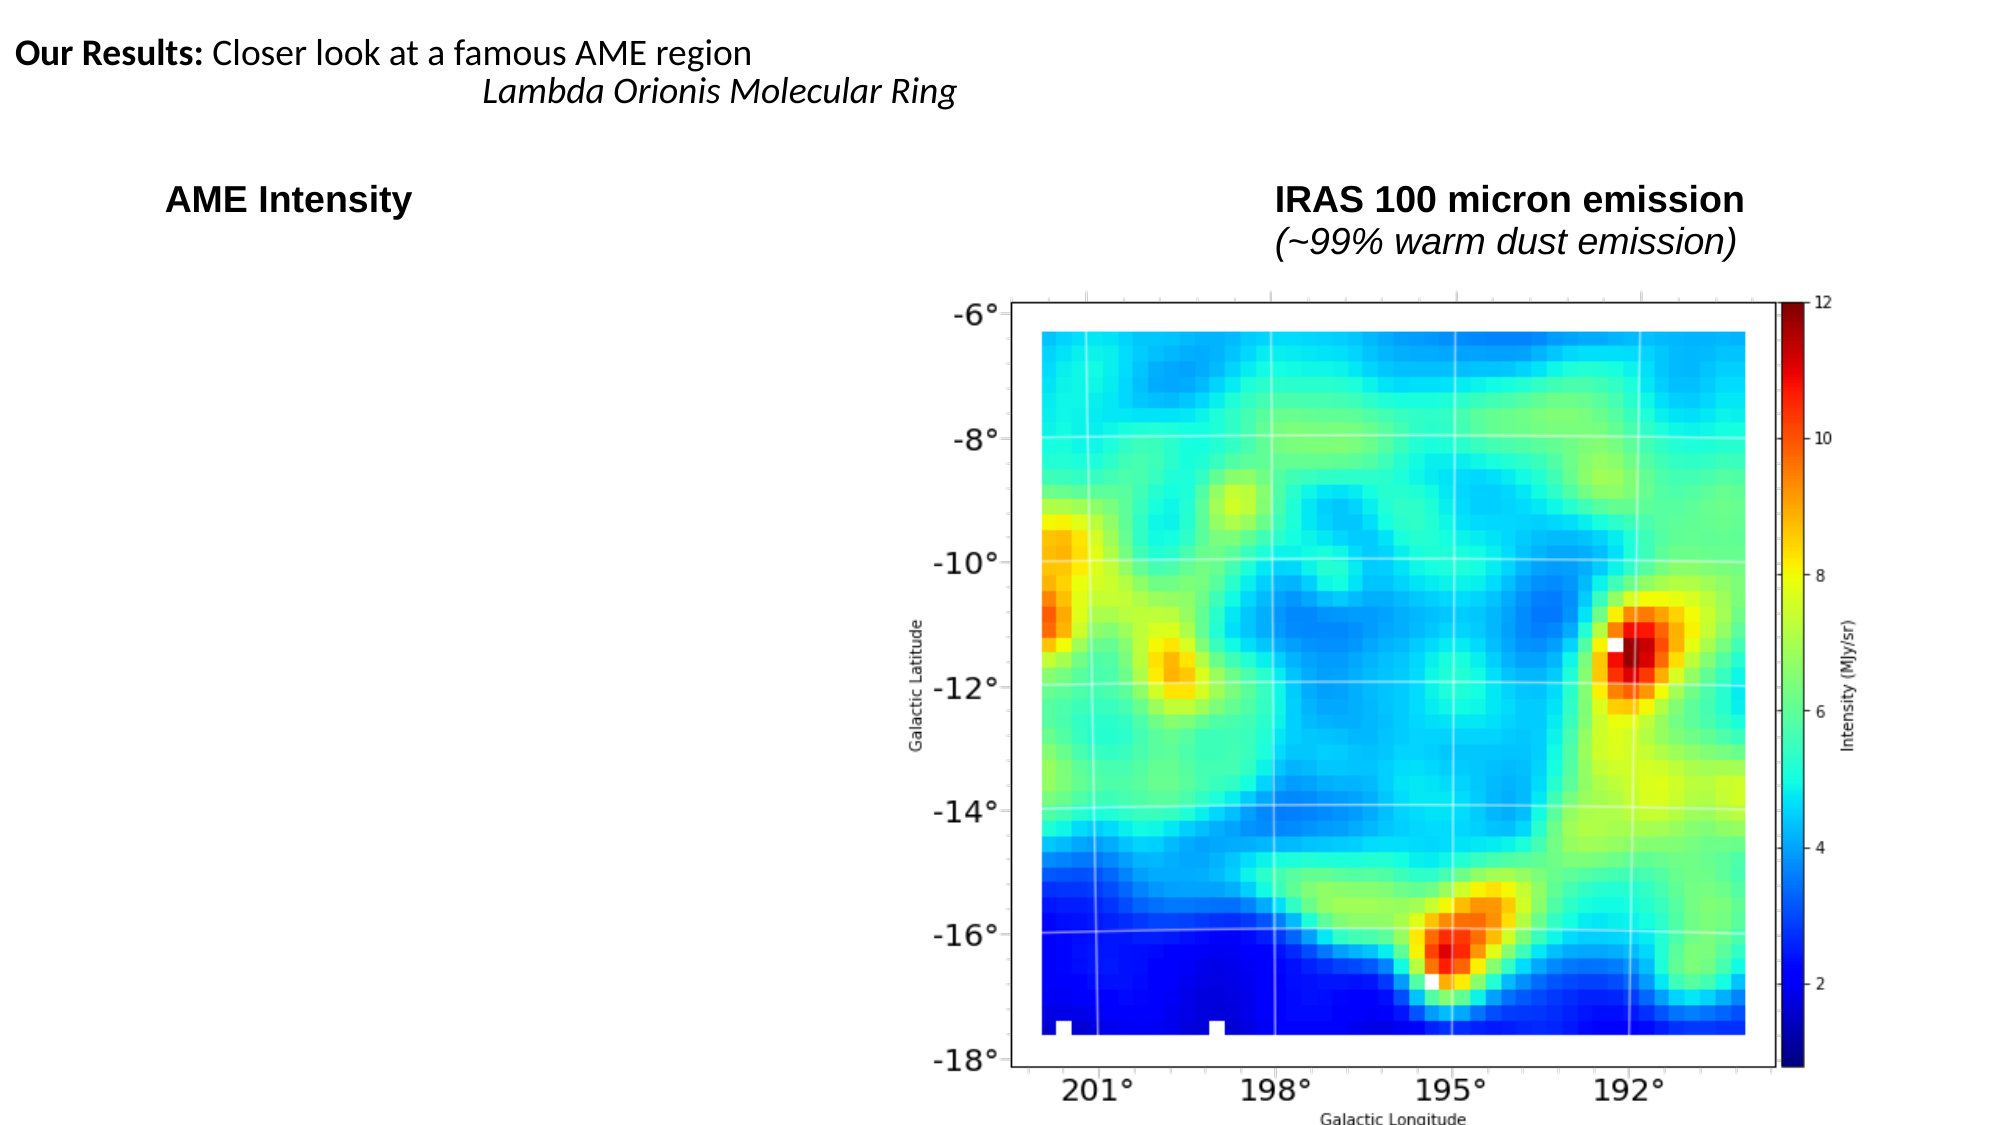

# Our Results: Closer look at a famous AME region Lambda Orionis Molecular Ring
AME Intensity
IRAS 100 micron emission
(~99% warm dust emission)